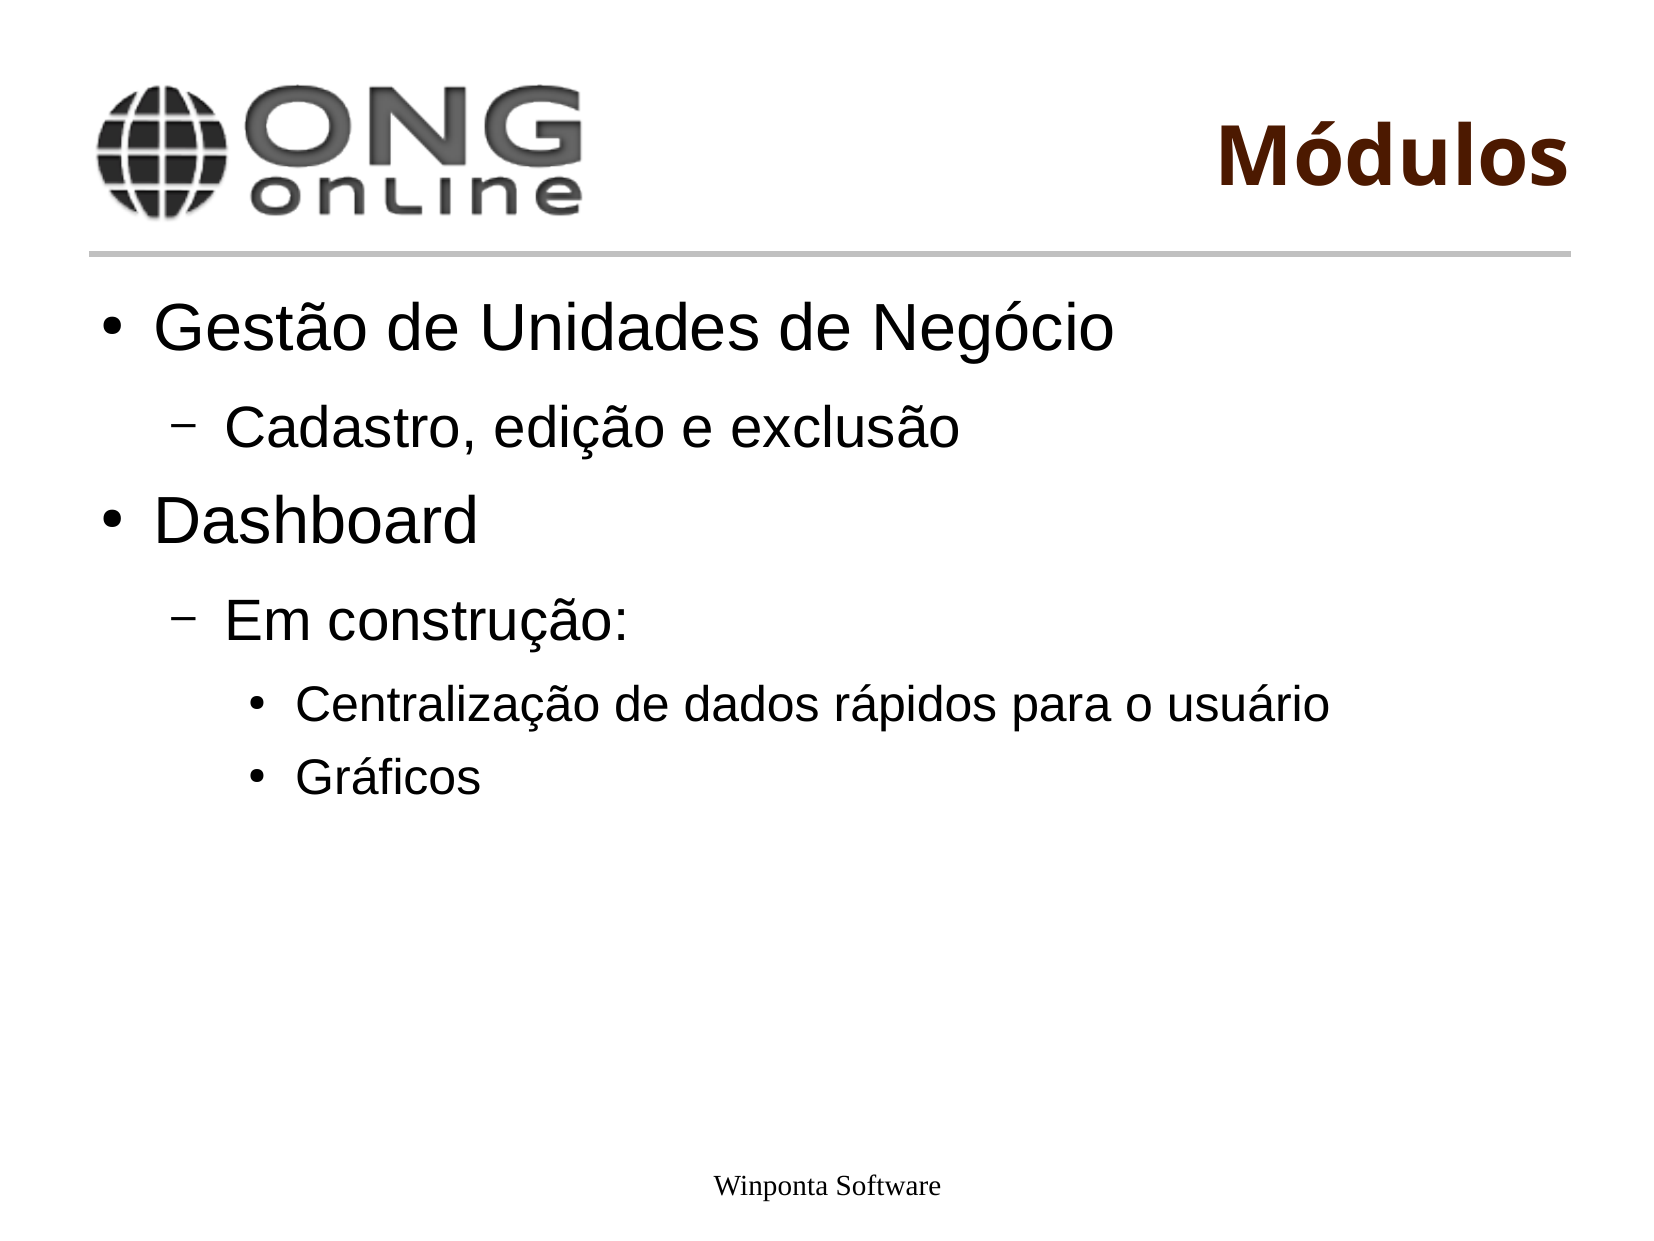

# Módulos
Gestão de Unidades de Negócio
Cadastro, edição e exclusão
Dashboard
Em construção:
Centralização de dados rápidos para o usuário
Gráficos